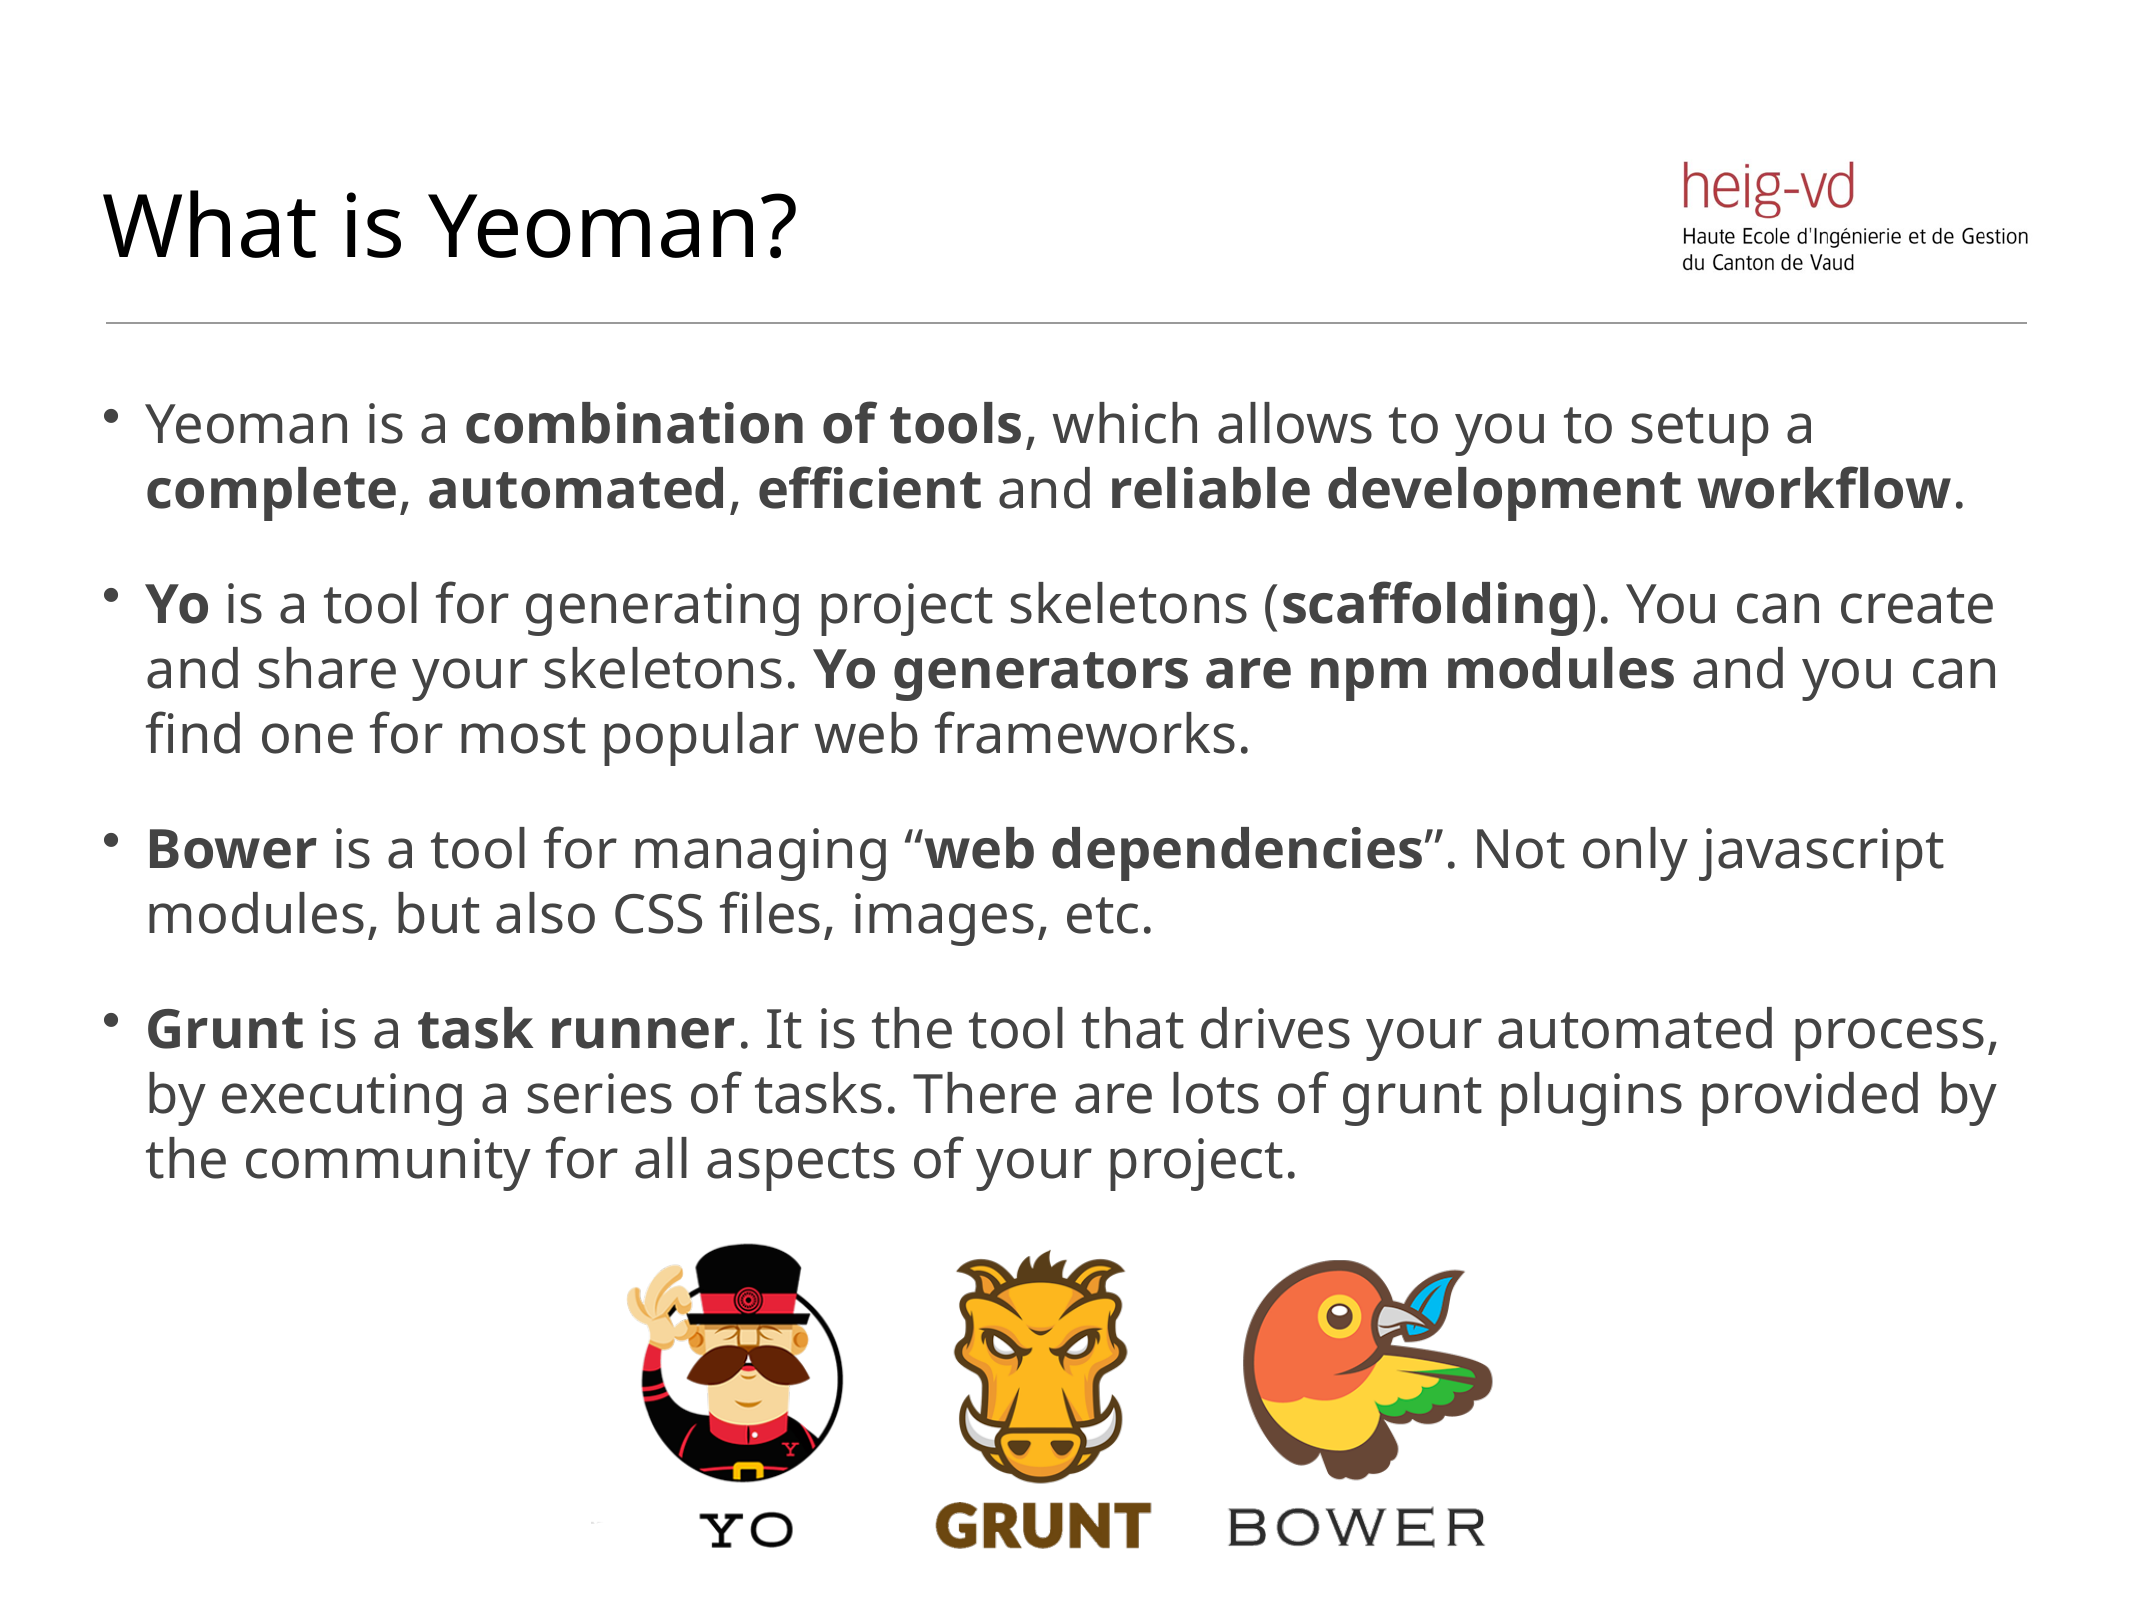

# What is Yeoman?
Yeoman is a combination of tools, which allows to you to setup a complete, automated, efficient and reliable development workflow.
Yo is a tool for generating project skeletons (scaffolding). You can create and share your skeletons. Yo generators are npm modules and you can find one for most popular web frameworks.
Bower is a tool for managing “web dependencies”. Not only javascript modules, but also CSS files, images, etc.
Grunt is a task runner. It is the tool that drives your automated process, by executing a series of tasks. There are lots of grunt plugins provided by the community for all aspects of your project.